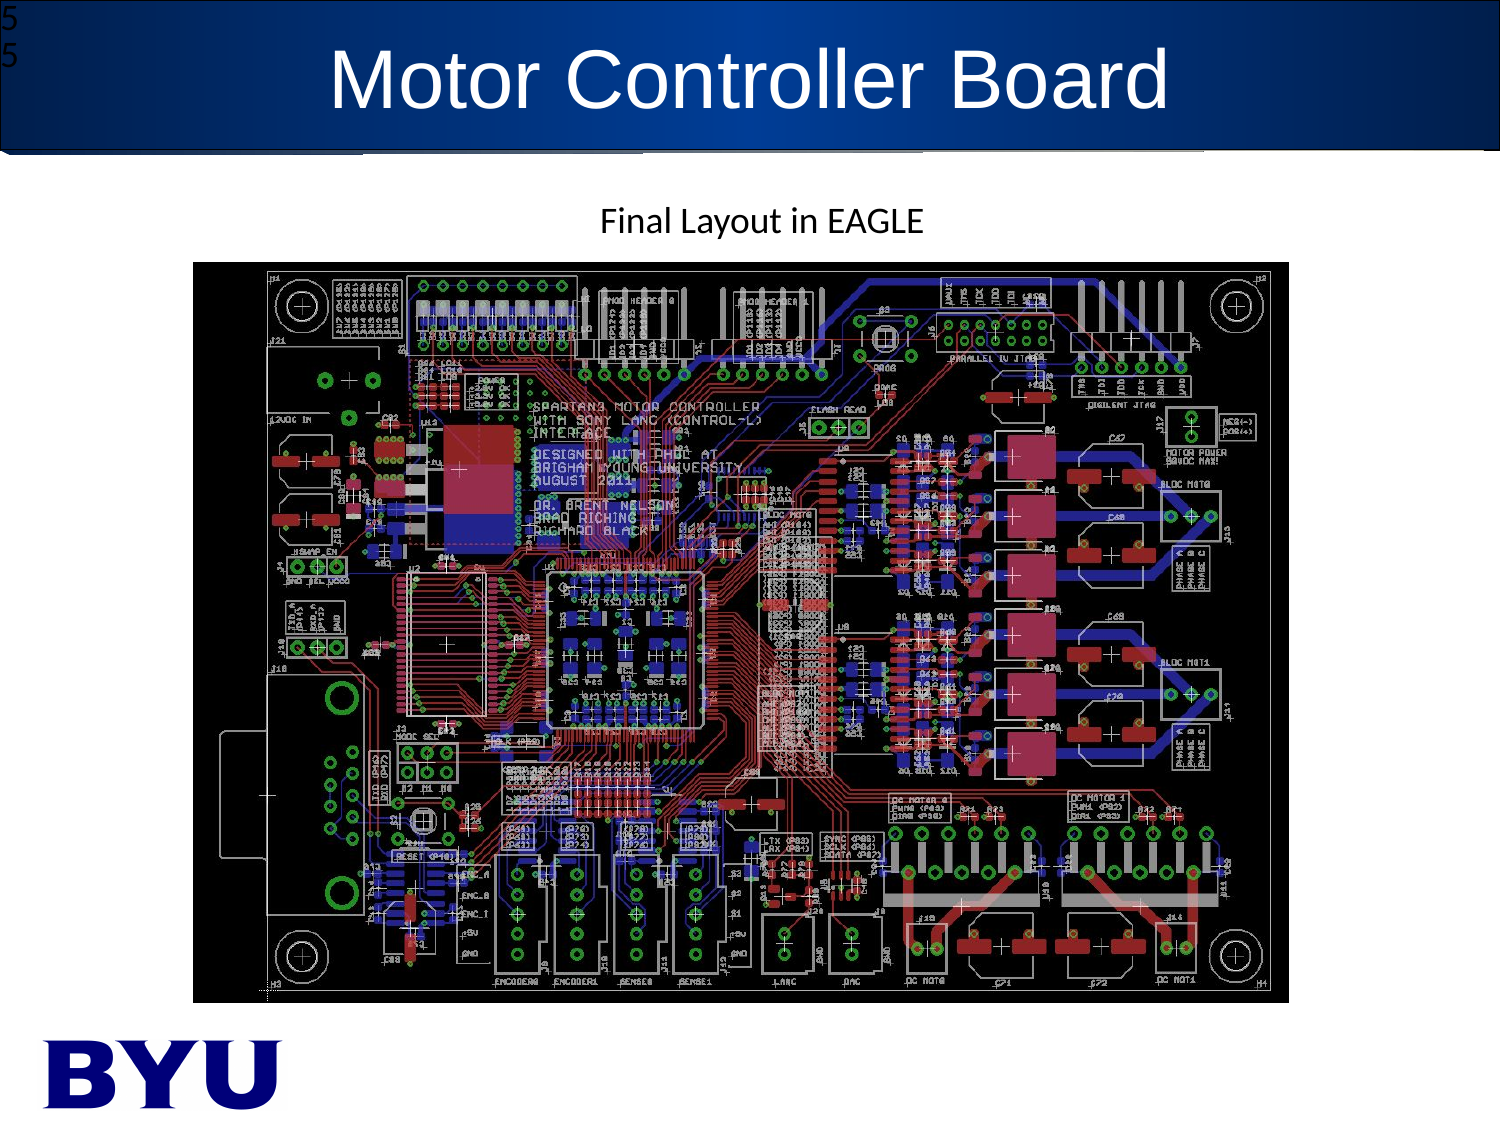

# Motor Controller Board
Final Layout in EAGLE